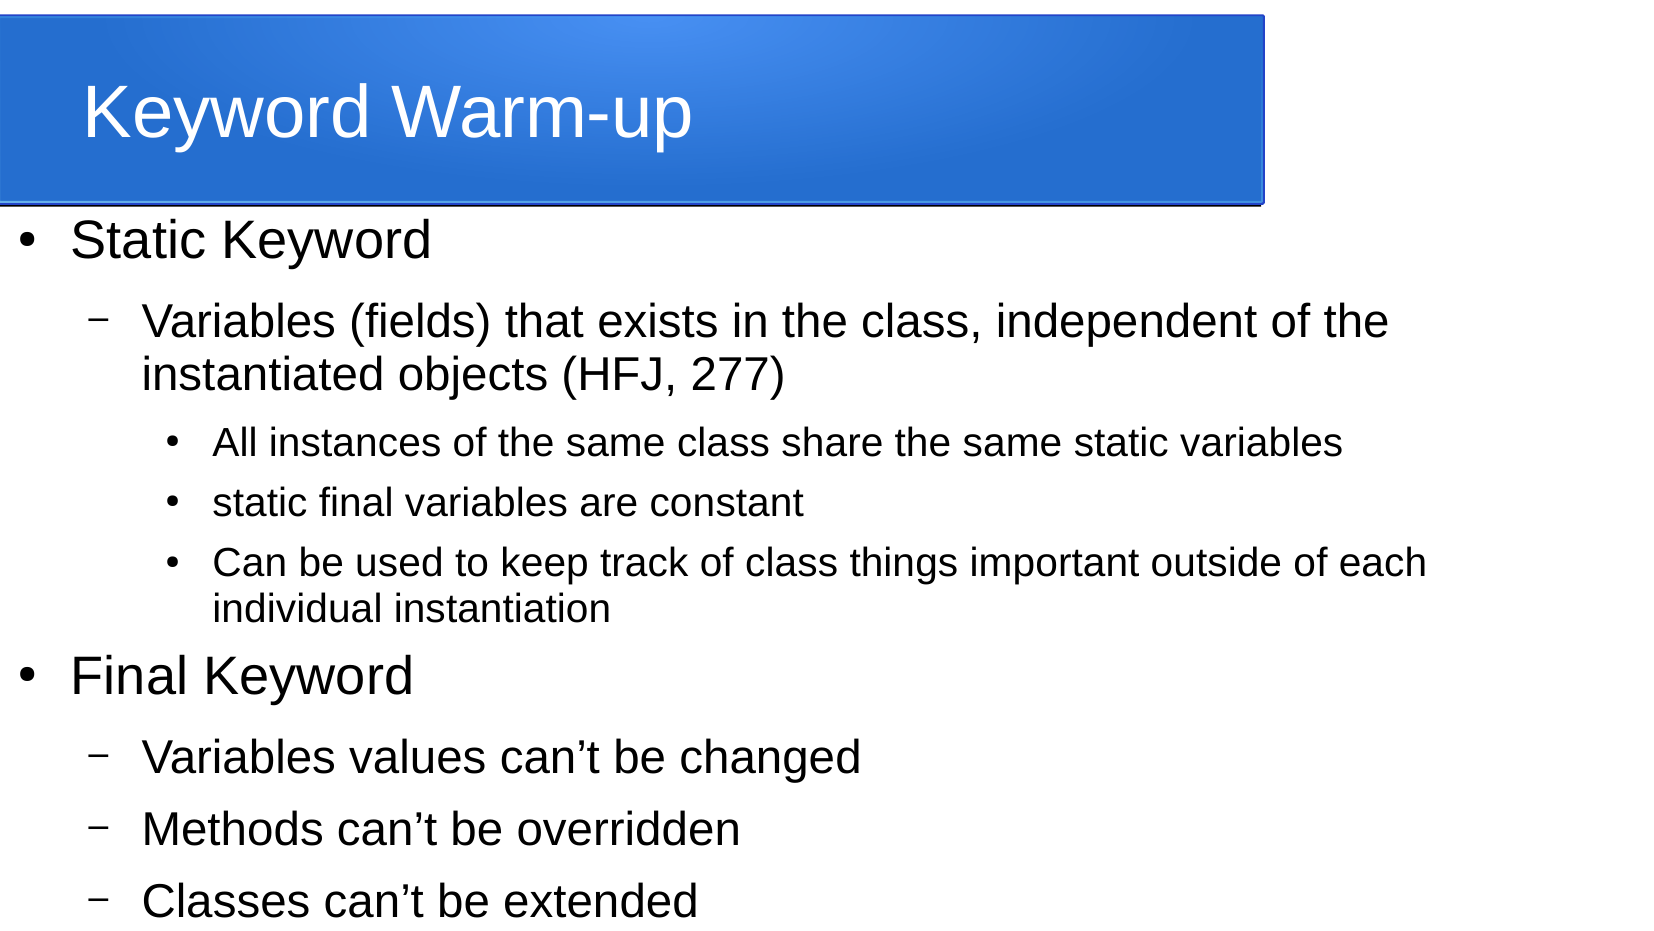

# Keyword Warm-up
Static Keyword
Variables (fields) that exists in the class, independent of the instantiated objects (HFJ, 277)
All instances of the same class share the same static variables
static final variables are constant
Can be used to keep track of class things important outside of each individual instantiation
Final Keyword
Variables values can’t be changed
Methods can’t be overridden
Classes can’t be extended